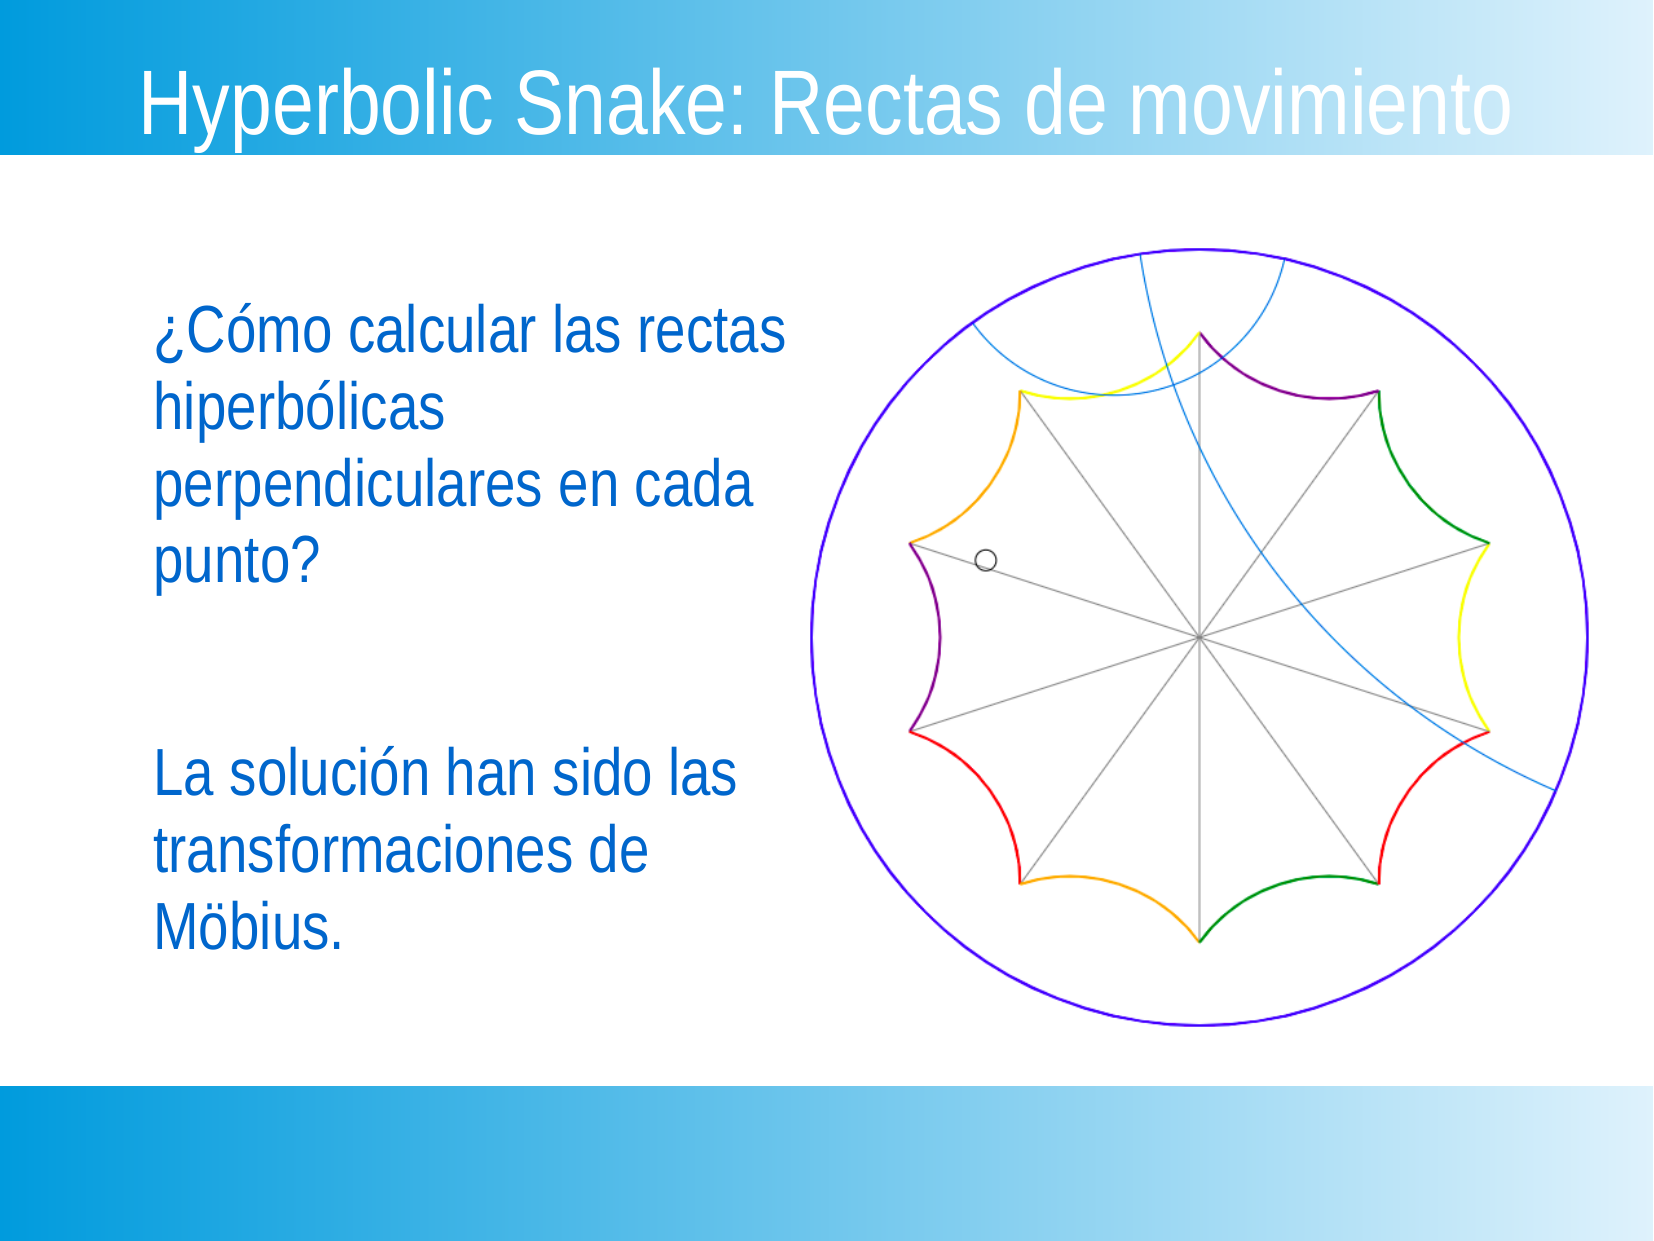

# Hyperbolic Snake: Rectas de movimiento
¿Cómo calcular las rectas hiperbólicas perpendiculares en cada punto?
La solución han sido las transformaciones de Möbius.